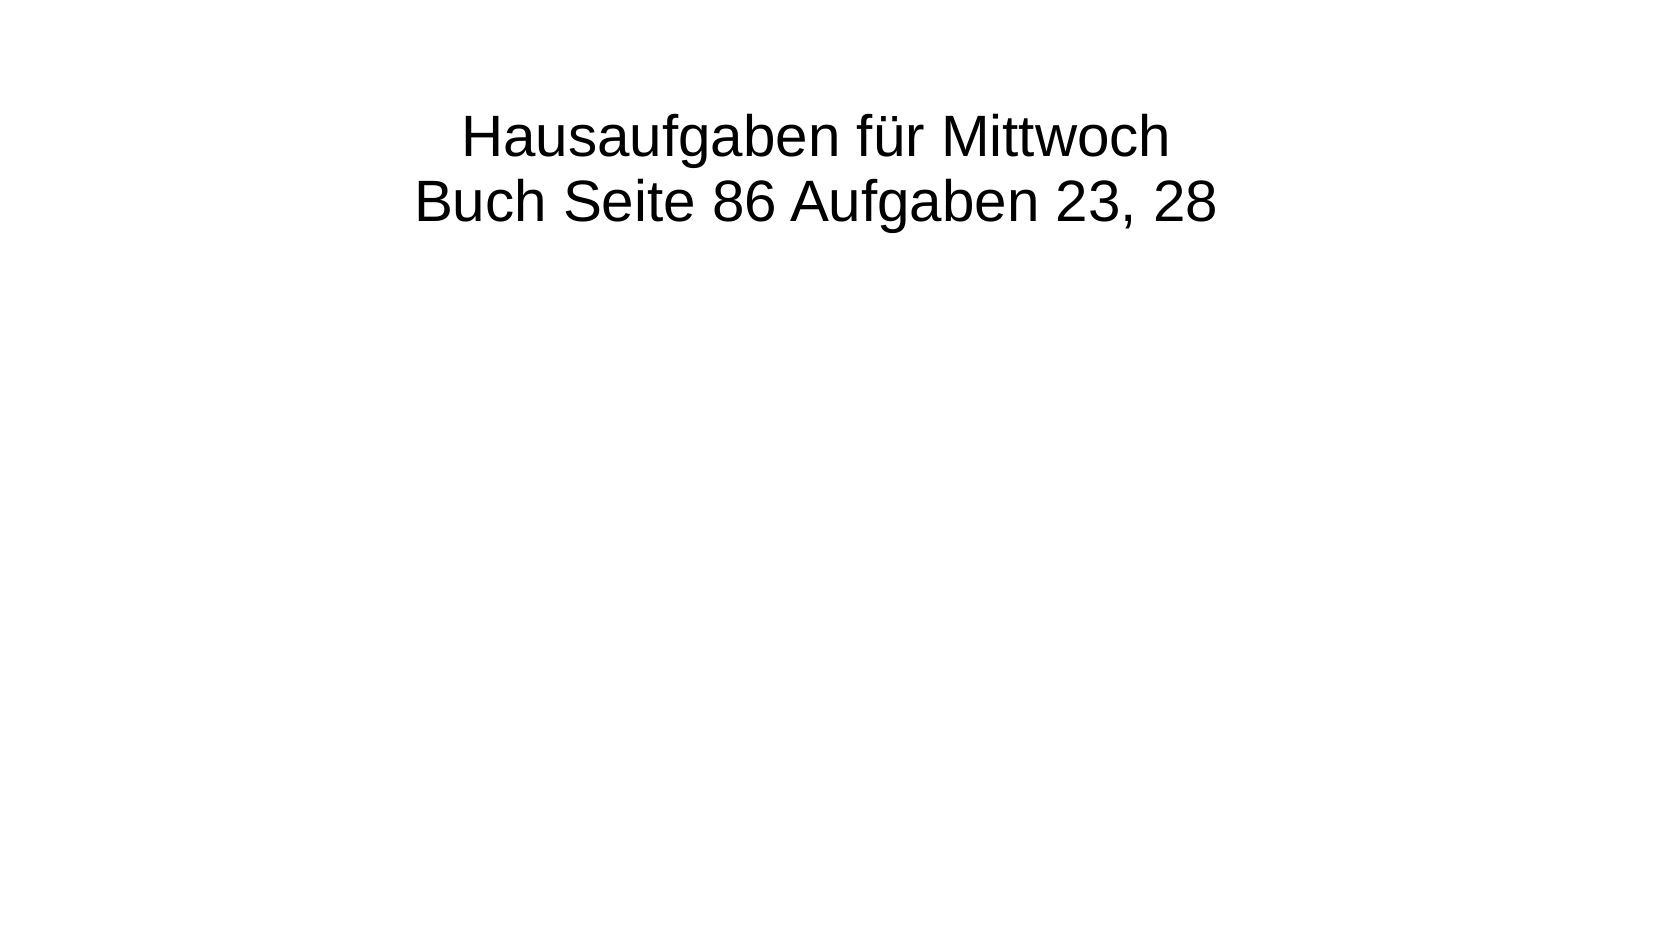

# Hausaufgaben für Mittwoch Buch Seite 86 Aufgaben 23, 28